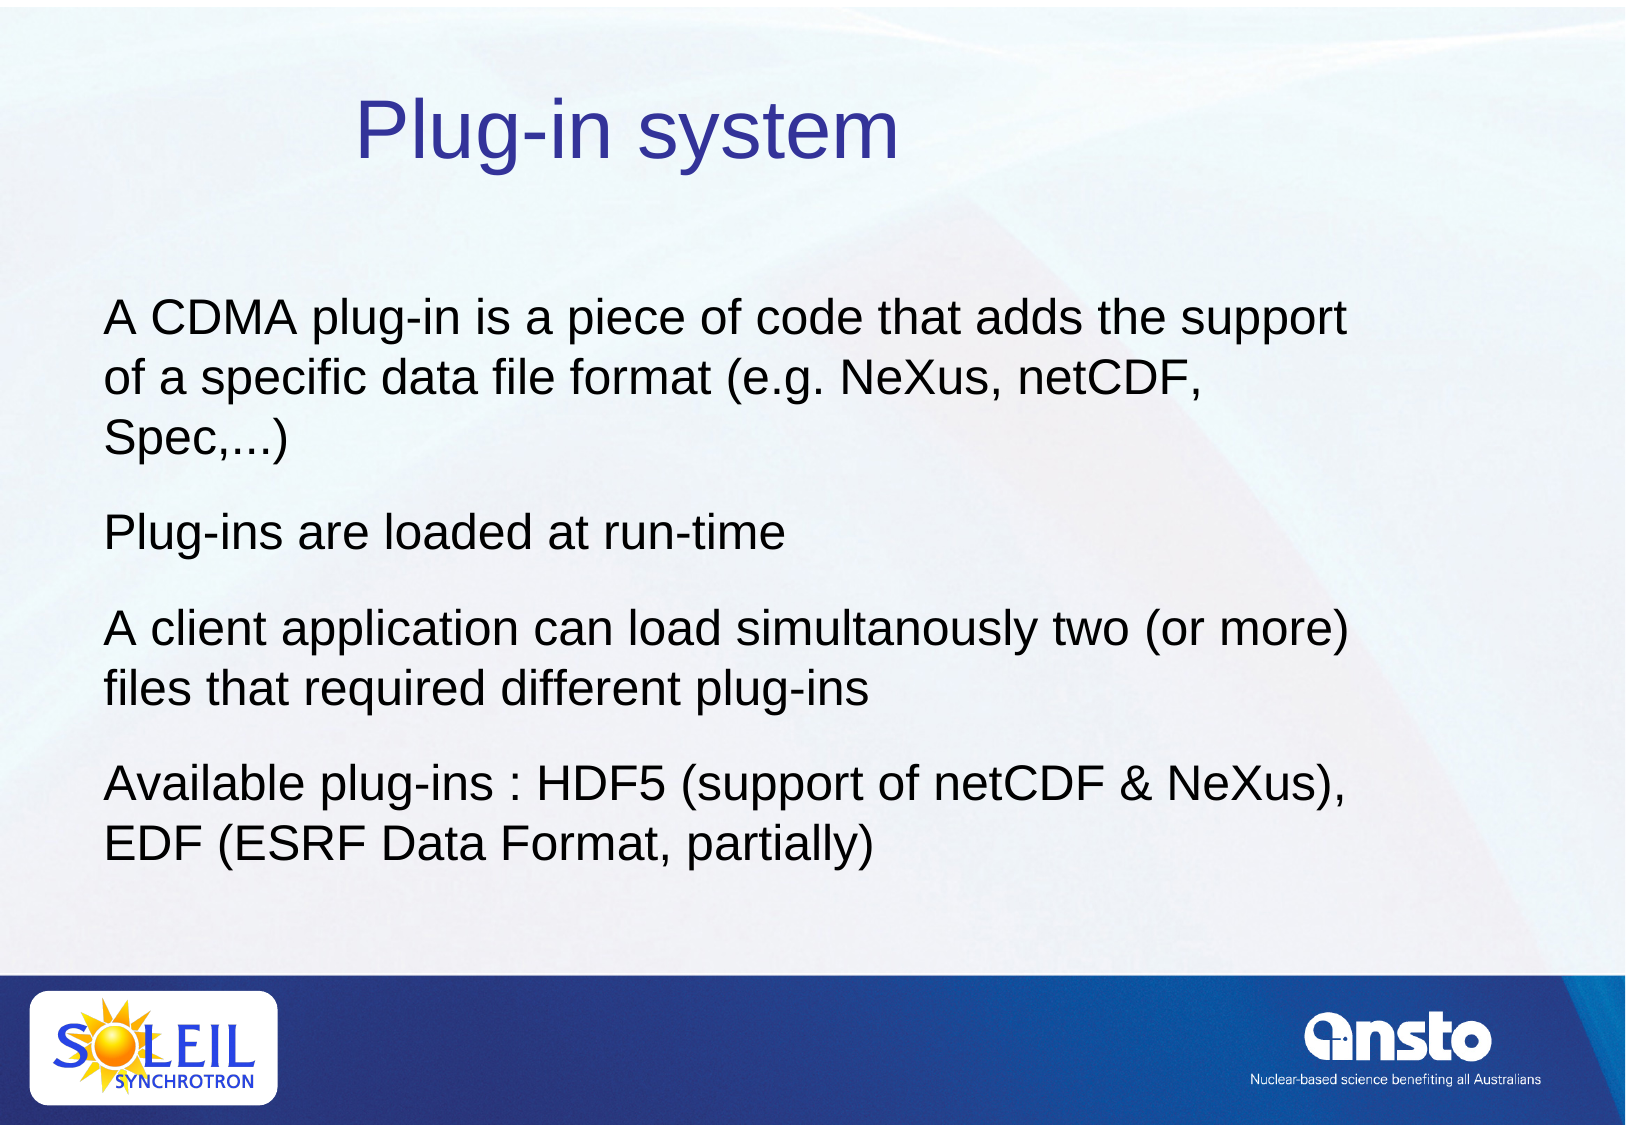

Plug-in system
A CDMA plug-in is a piece of code that adds the support of a specific data file format (e.g. NeXus, netCDF, Spec,...)
Plug-ins are loaded at run-time
A client application can load simultanously two (or more) files that required different plug-ins
Available plug-ins : HDF5 (support of netCDF & NeXus), EDF (ESRF Data Format, partially)